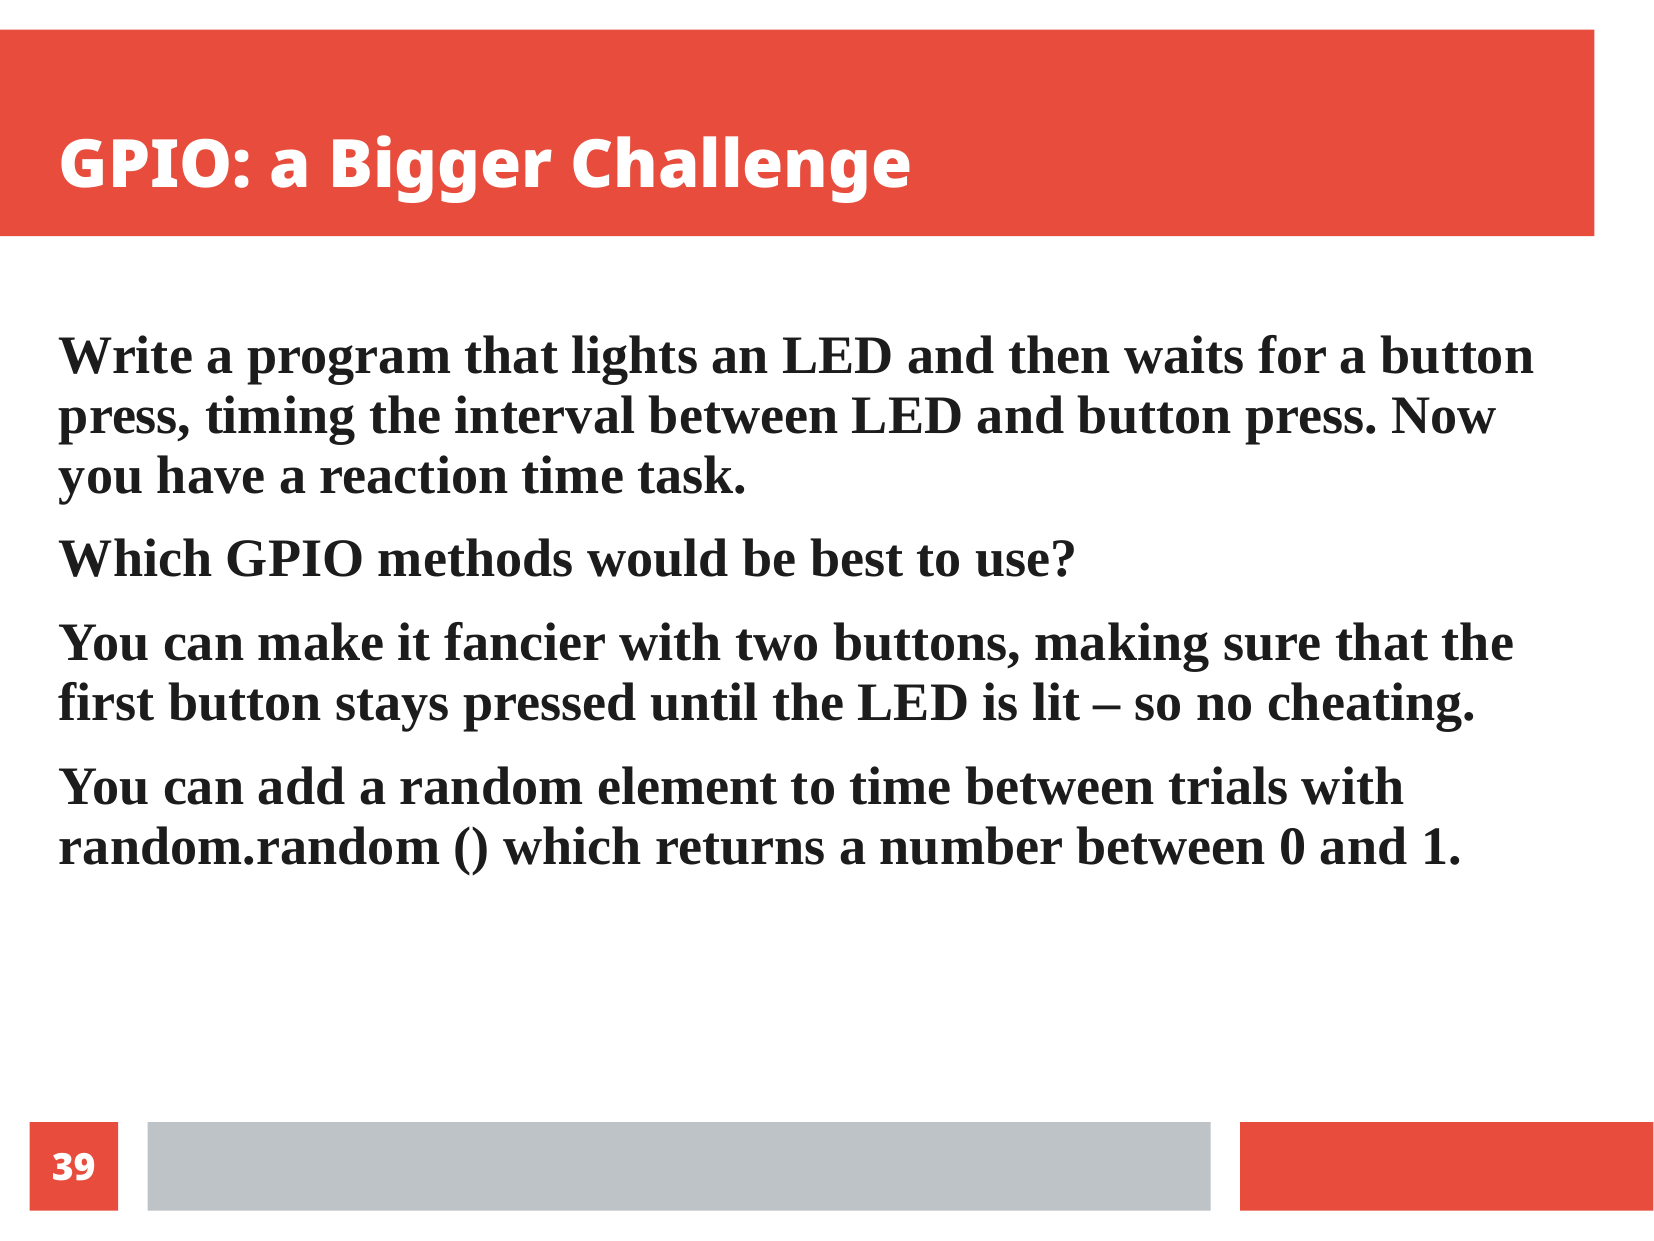

# GPIO: a Bigger Challenge
Write a program that lights an LED and then waits for a button press, timing the interval between LED and button press. Now you have a reaction time task.
Which GPIO methods would be best to use?
You can make it fancier with two buttons, making sure that the first button stays pressed until the LED is lit – so no cheating.
You can add a random element to time between trials with random.random () which returns a number between 0 and 1.
39